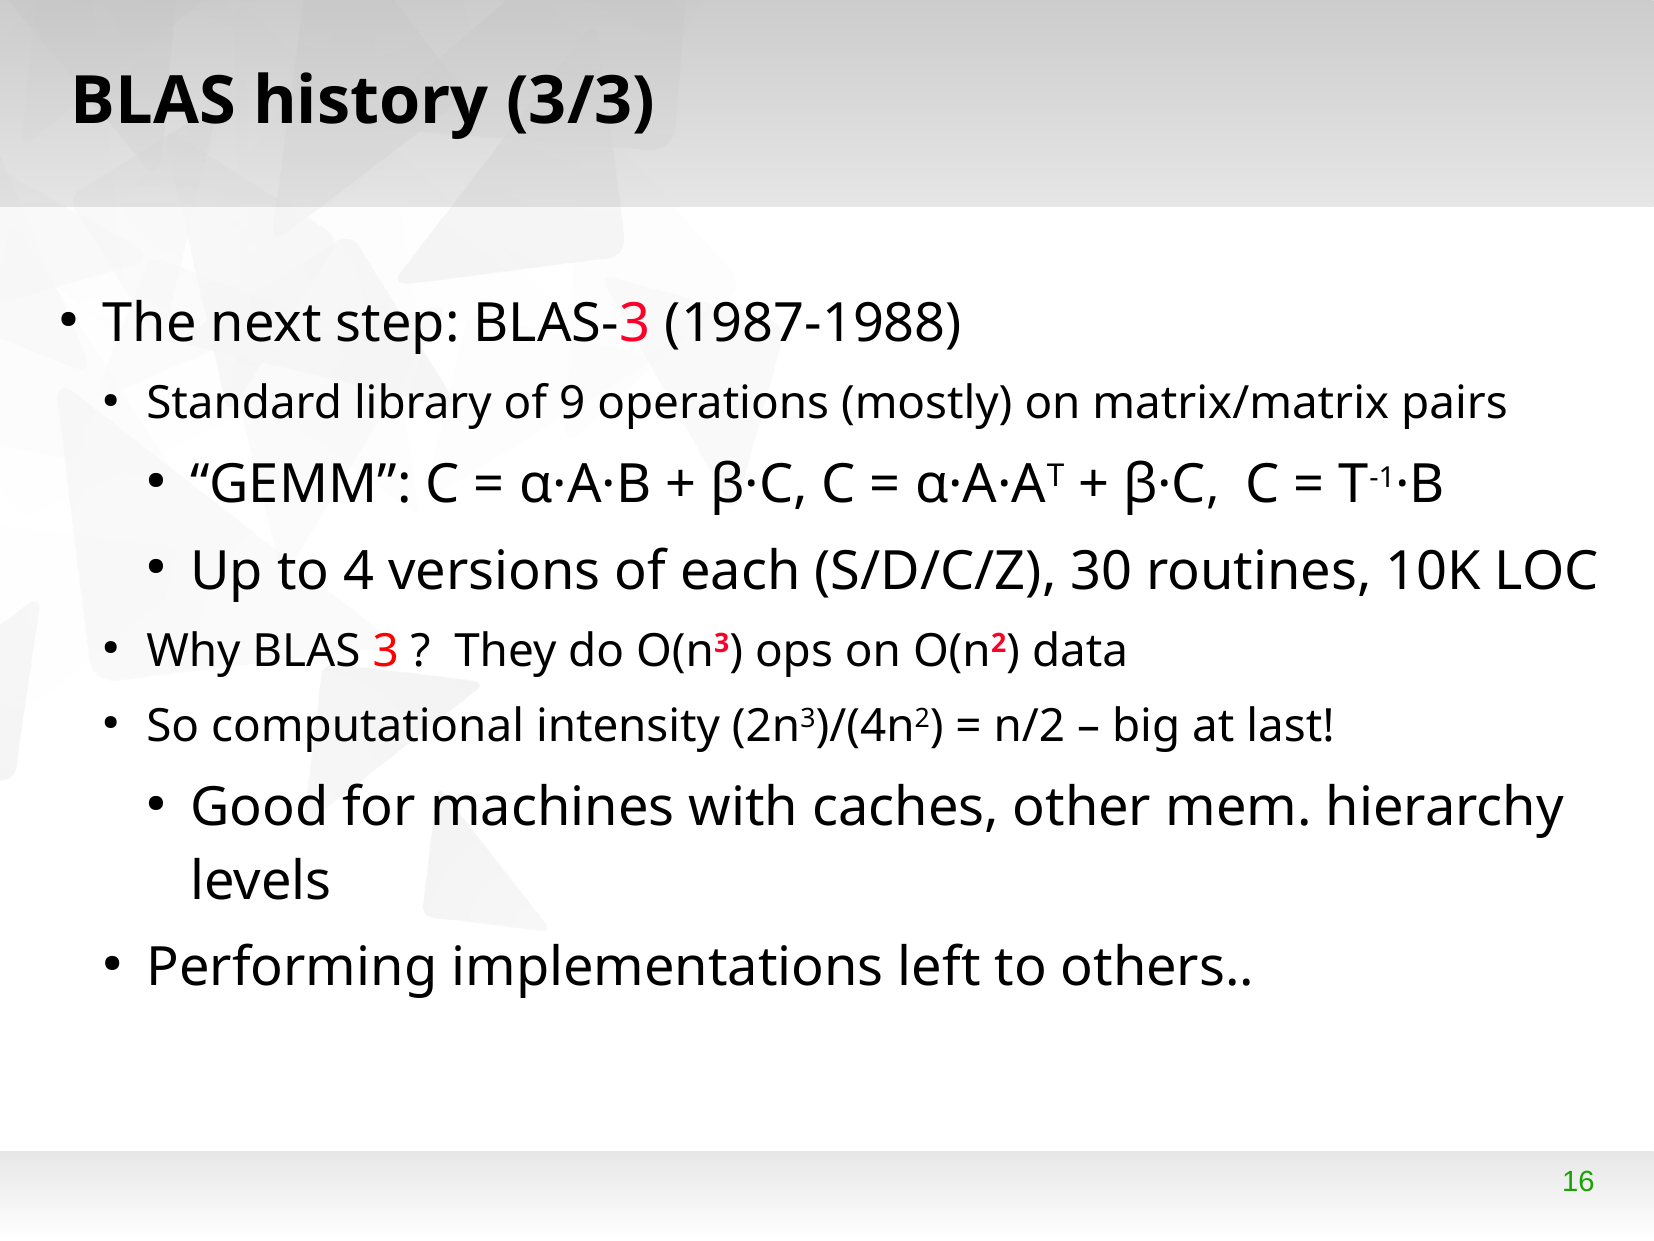

# BLAS history (3/3)
The next step: BLAS-3 (1987-1988)
Standard library of 9 operations (mostly) on matrix/matrix pairs
“GEMM”: C = α·A·B + β·C, C = α·A·AT + β·C, C = T-1·B
Up to 4 versions of each (S/D/C/Z), 30 routines, 10K LOC
Why BLAS 3 ? They do O(n3) ops on O(n2) data
So computational intensity (2n3)/(4n2) = n/2 – big at last!
Good for machines with caches, other mem. hierarchy levels
Performing implementations left to others..
16